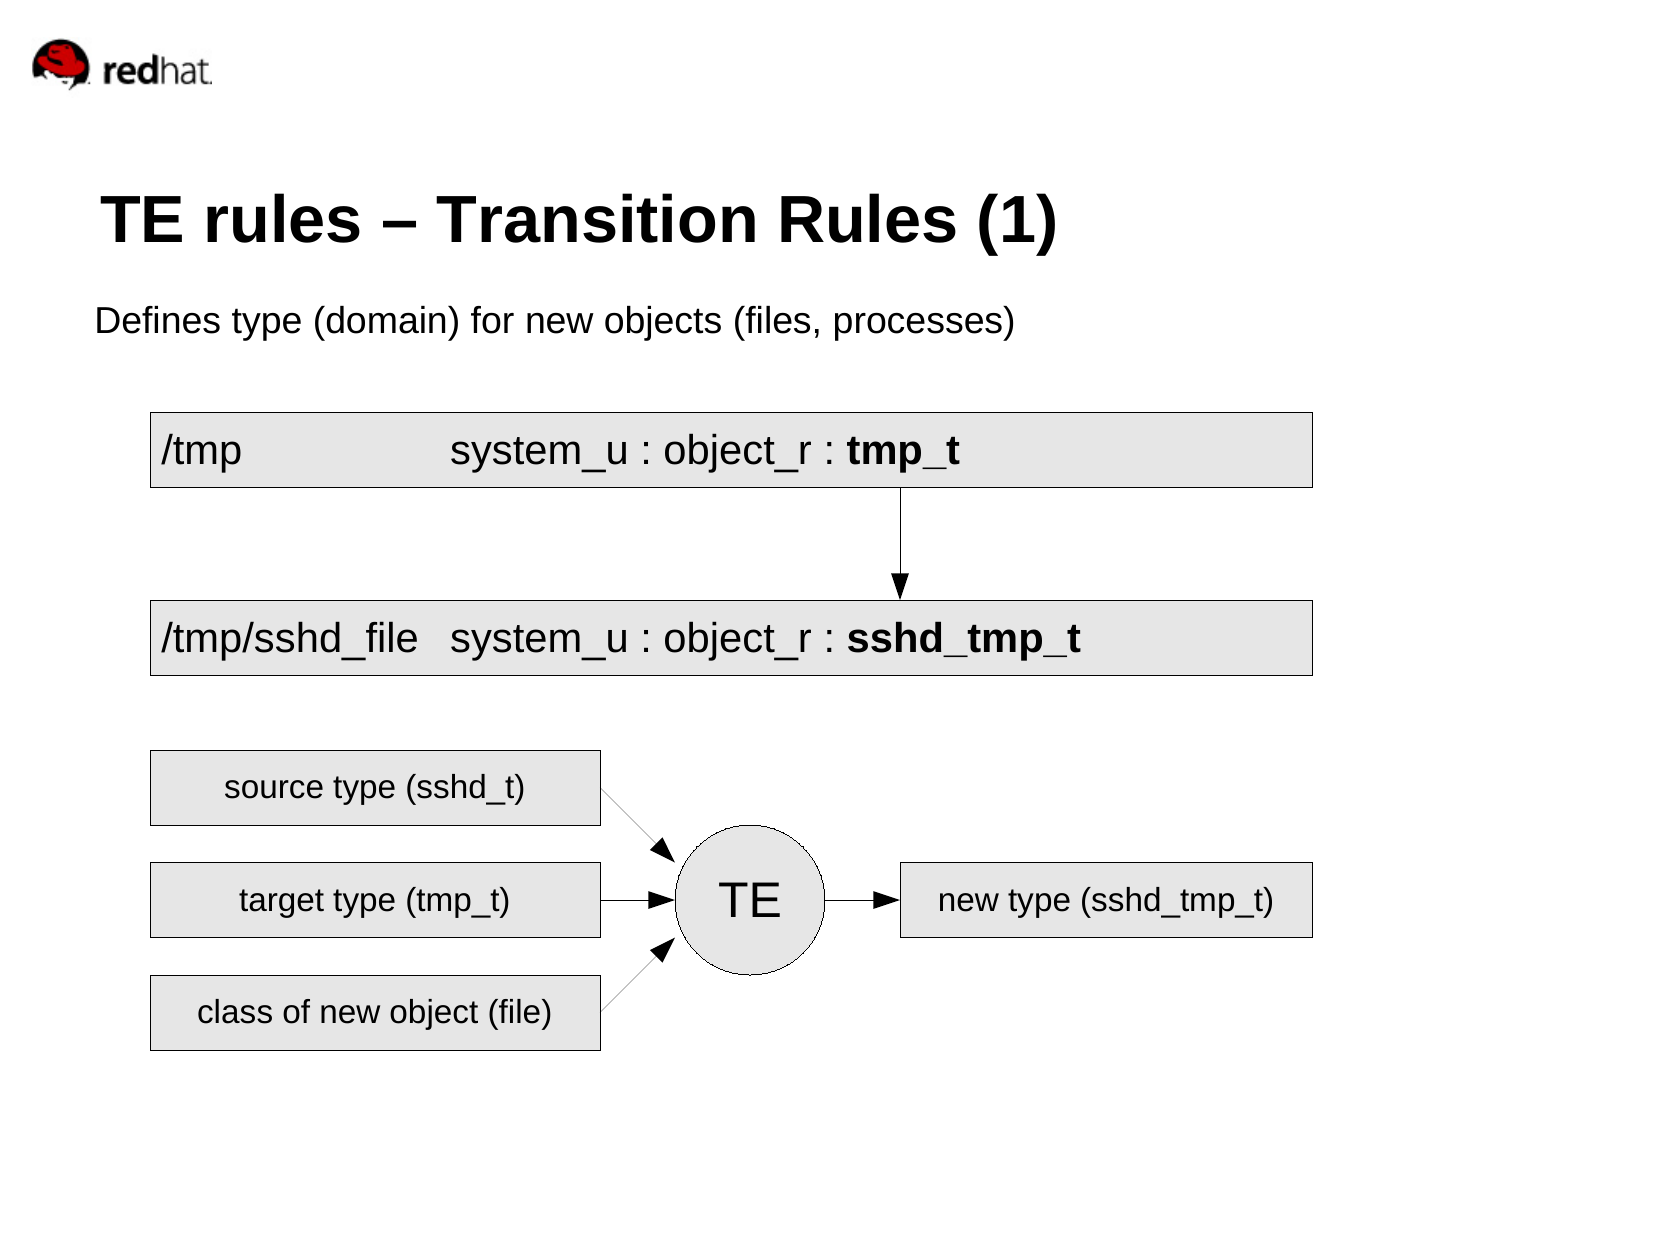

# TE rules – Transition Rules (1)
Defines type (domain) for new objects (files, processes)
 /tmp		system_u : object_r : tmp_t
 /tmp/sshd_file	system_u : object_r : sshd_tmp_t
source type (sshd_t)
TE
target type (tmp_t)
new type (sshd_tmp_t)
class of new object (file)